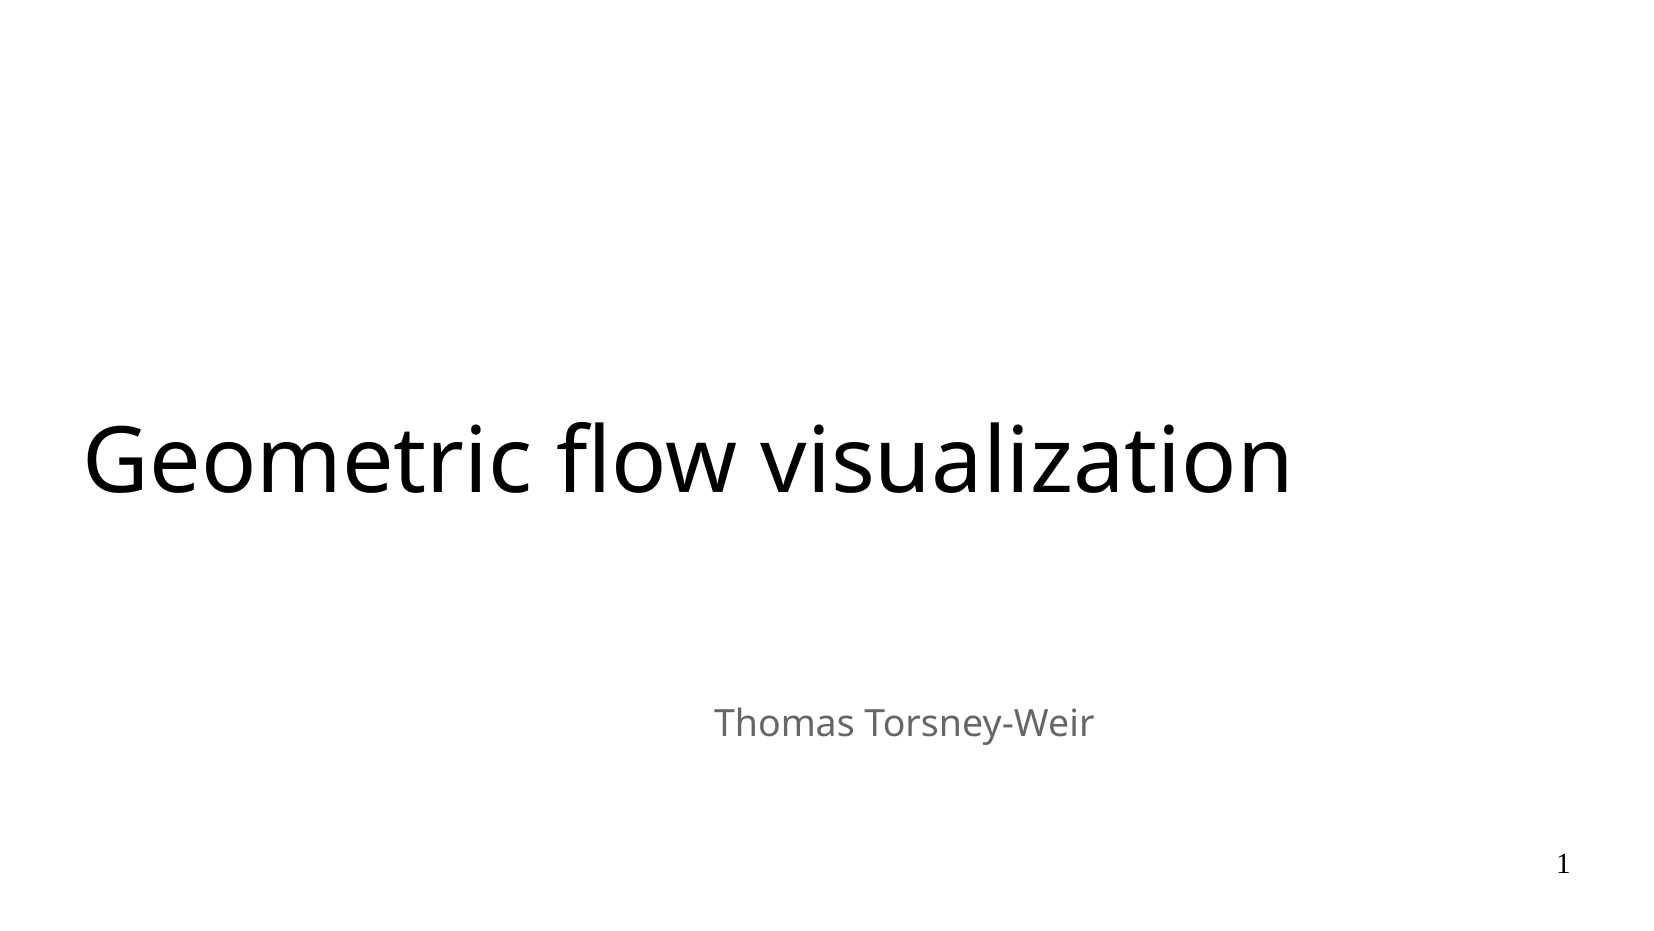

# Geometric flow visualization
Thomas Torsney-Weir
1